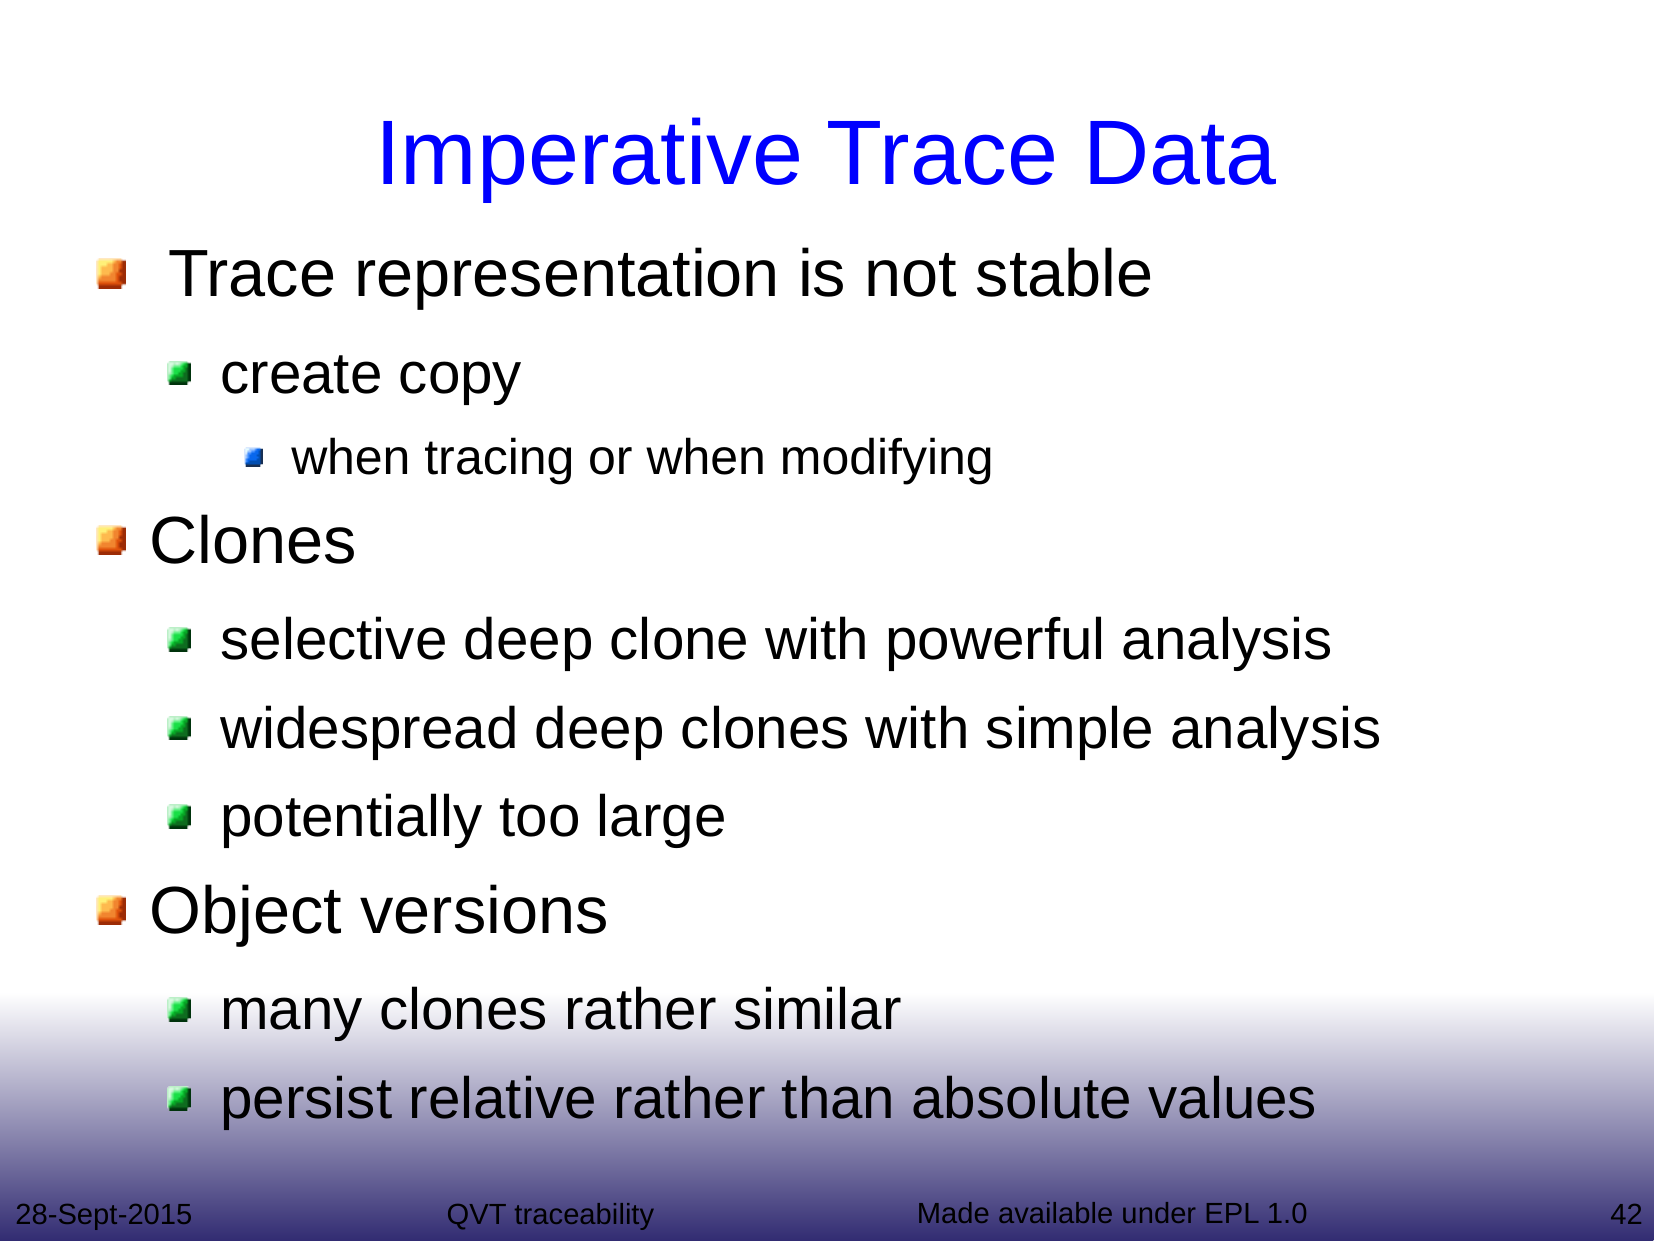

# Imperative Trace Data
 Trace representation is not stable
create copy
when tracing or when modifying
Clones
selective deep clone with powerful analysis
widespread deep clones with simple analysis
potentially too large
Object versions
many clones rather similar
persist relative rather than absolute values
28-Sept-2015
QVT traceability
42